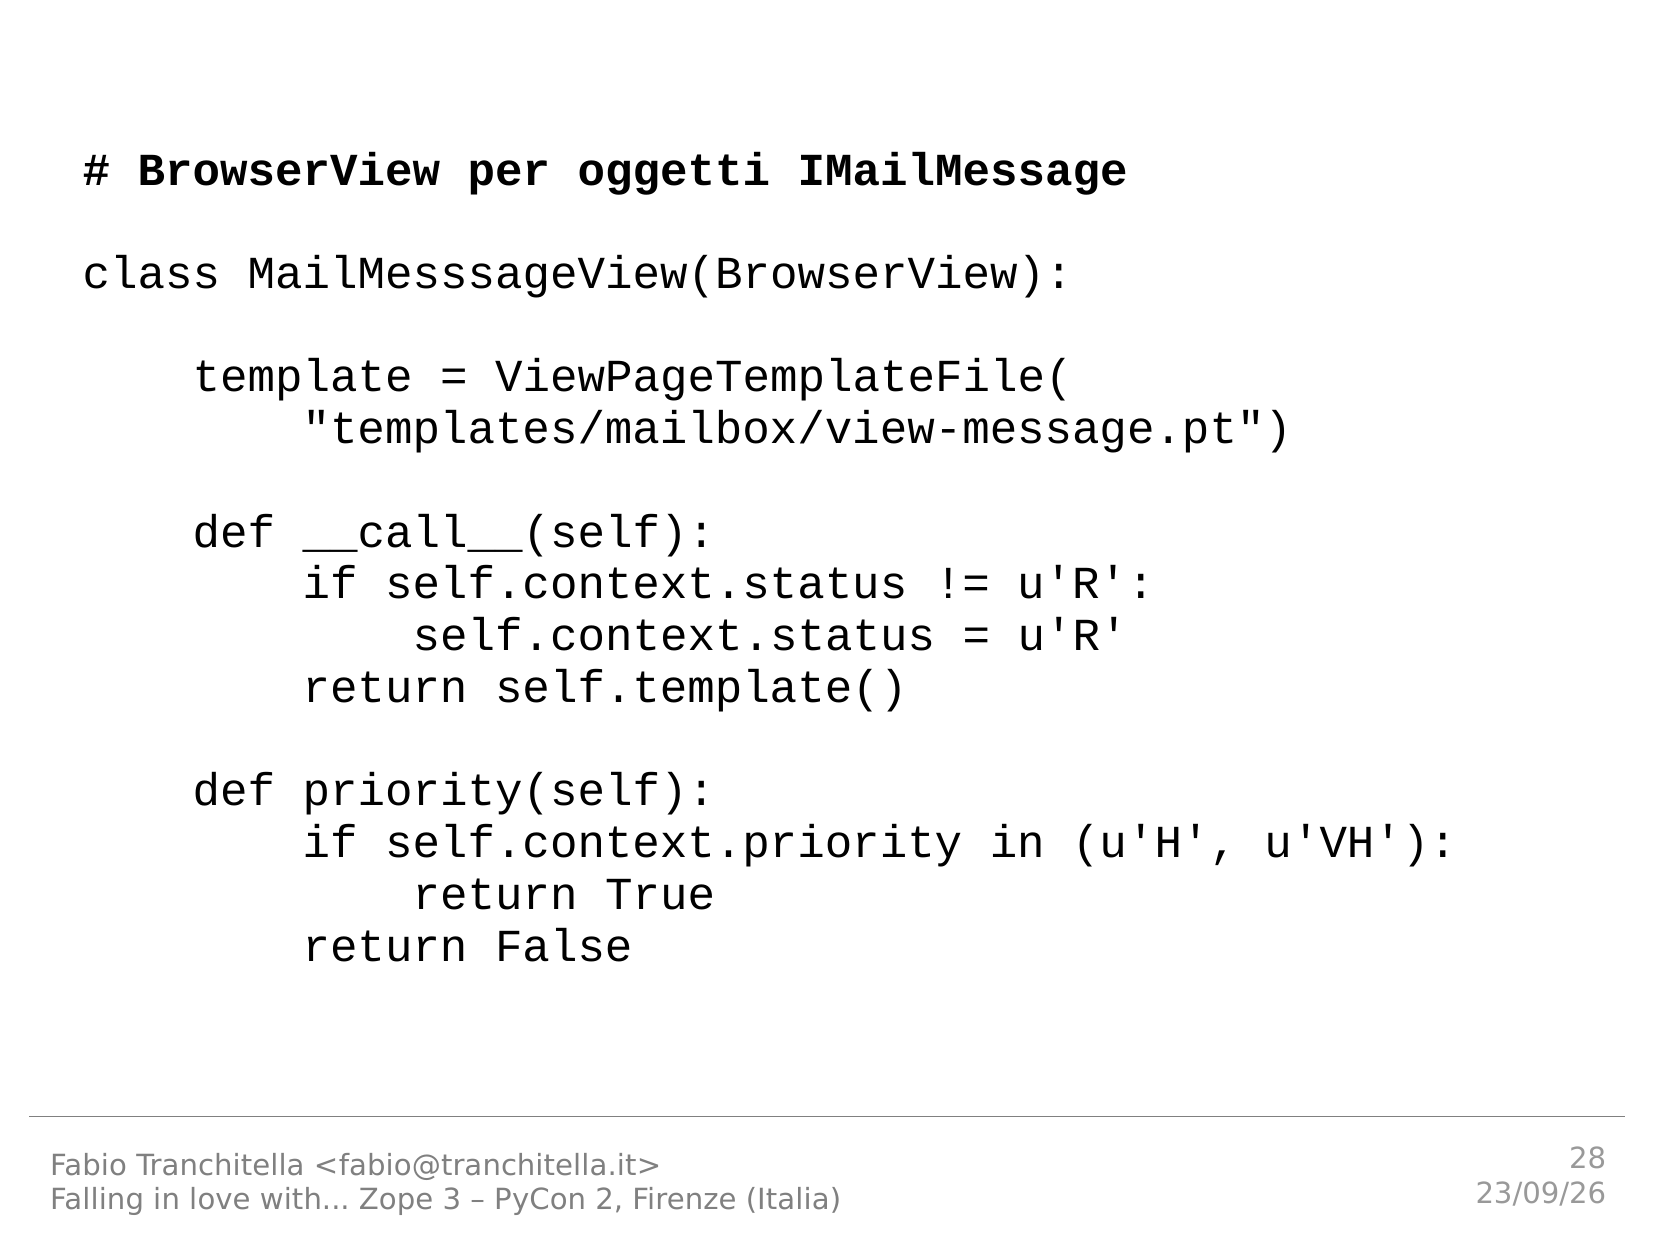

# # BrowserView per oggetti IMailMessage
class MailMesssageView(BrowserView):
 template = ViewPageTemplateFile(
 "templates/mailbox/view-message.pt")
 def __call__(self):
 if self.context.status != u'R':
 self.context.status = u'R'
 return self.template()
 def priority(self):
 if self.context.priority in (u'H', u'VH'):
 return True
 return False
28